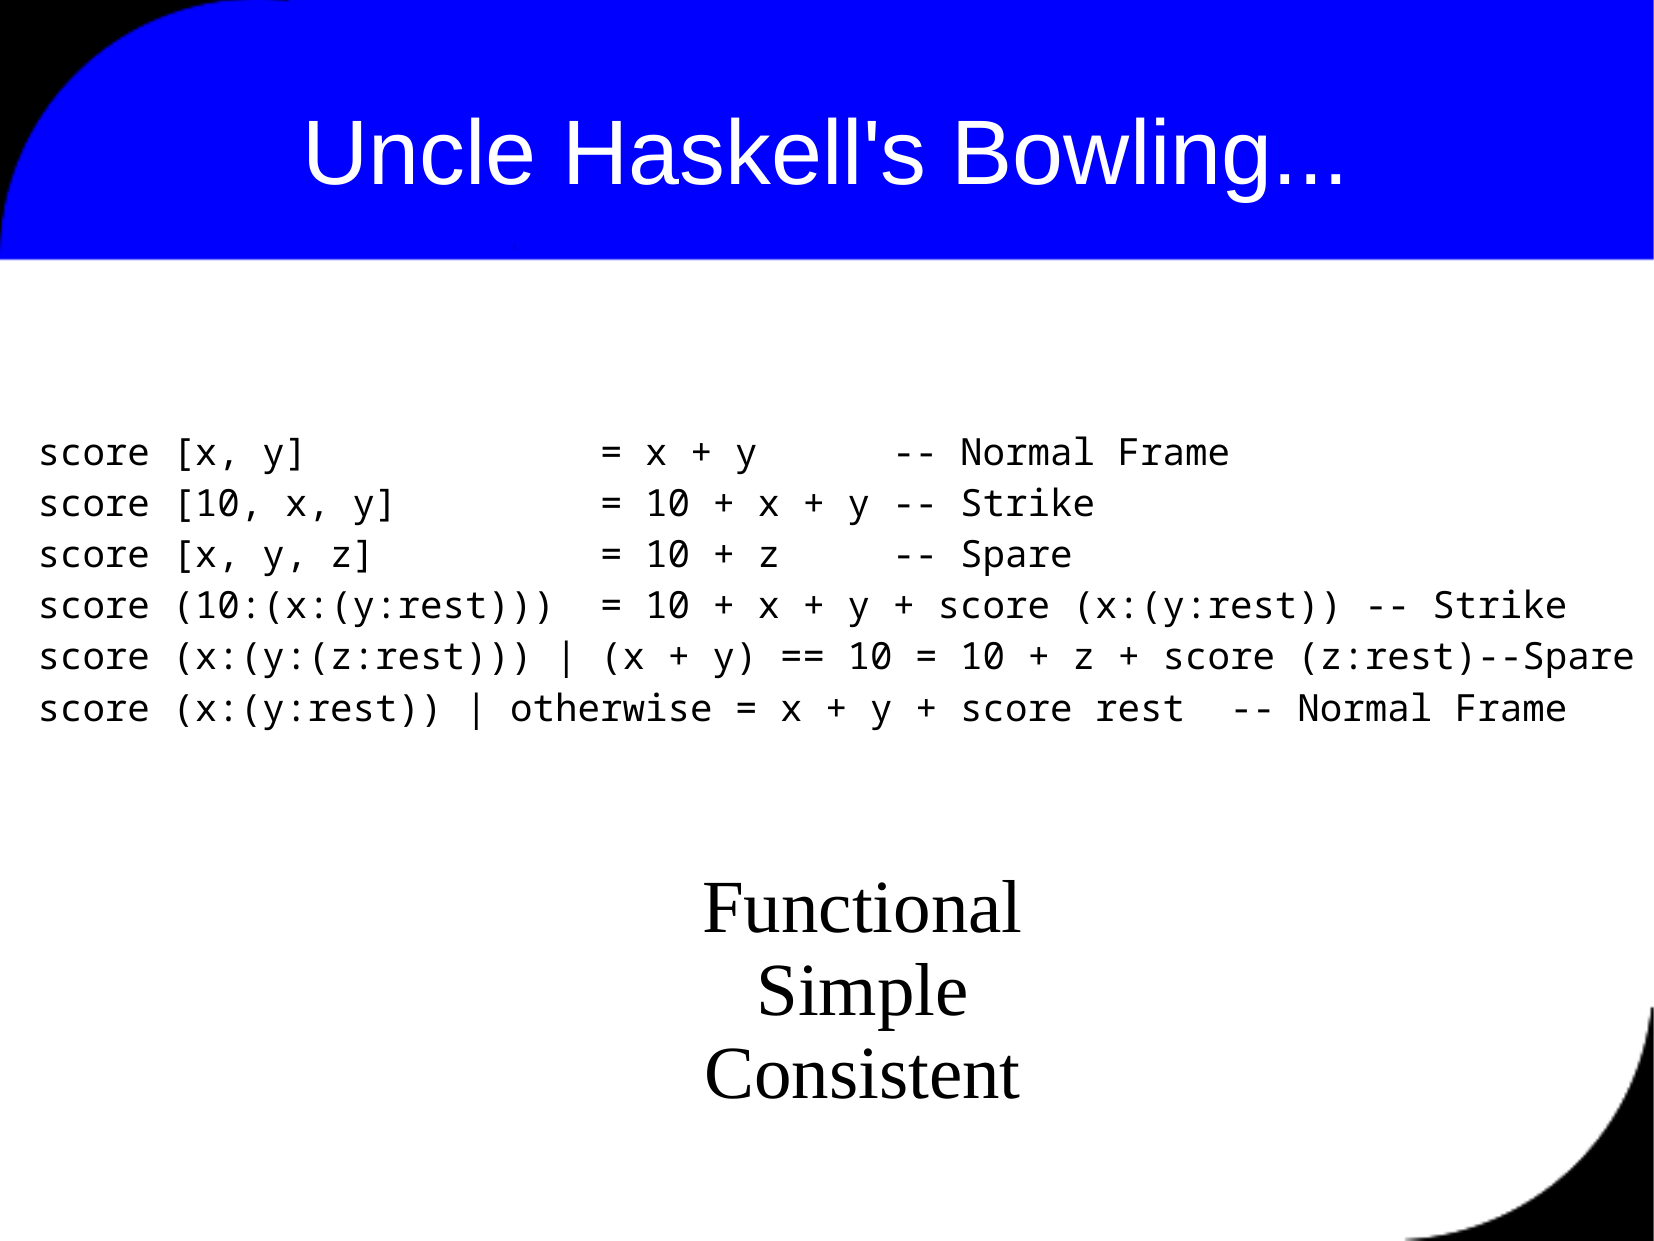

# Uncle Haskell's Bowling...
score [x, y] = x + y -- Normal Frame
score [10, x, y] = 10 + x + y -- Strike
score [x, y, z] = 10 + z -- Spare
score (10:(x:(y:rest))) = 10 + x + y + score (x:(y:rest)) -- Strike
score (x:(y:(z:rest))) | (x + y) == 10 = 10 + z + score (z:rest)--Spare
score (x:(y:rest)) | otherwise = x + y + score rest -- Normal Frame
Functional
Simple
Consistent